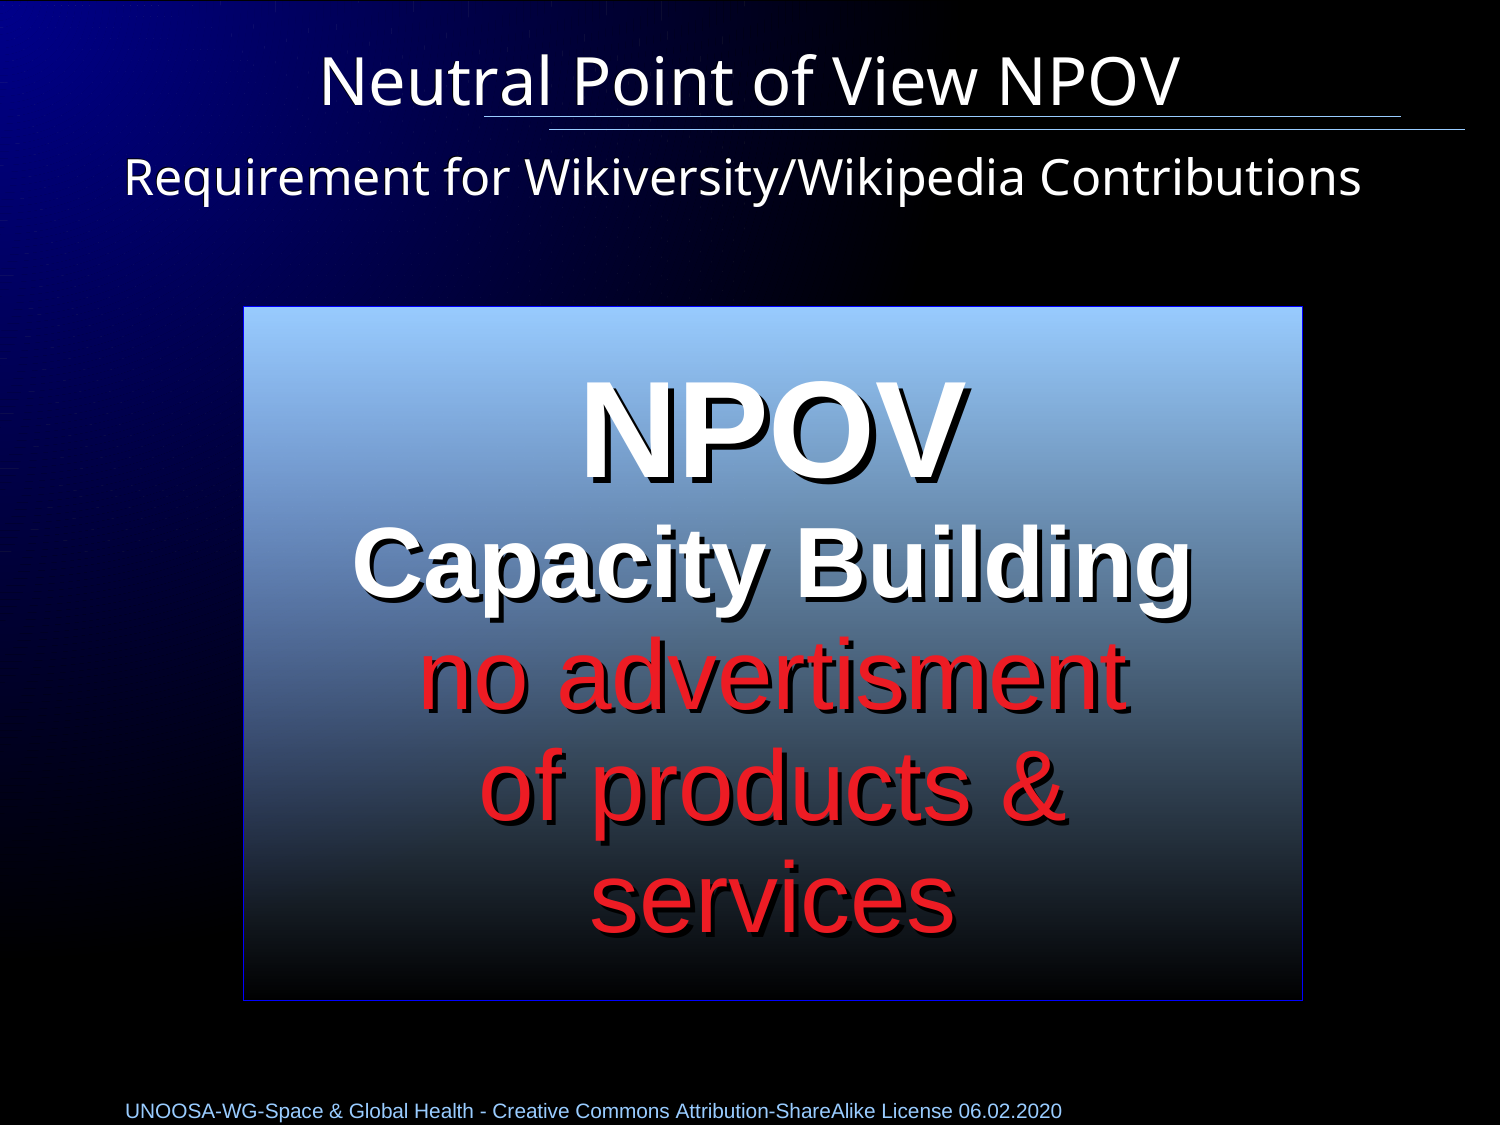

# Neutral Point of View NPOV
Requirement for Wikiversity/Wikipedia Contributions
NPOV
Capacity Building
no advertisment
of products &
services